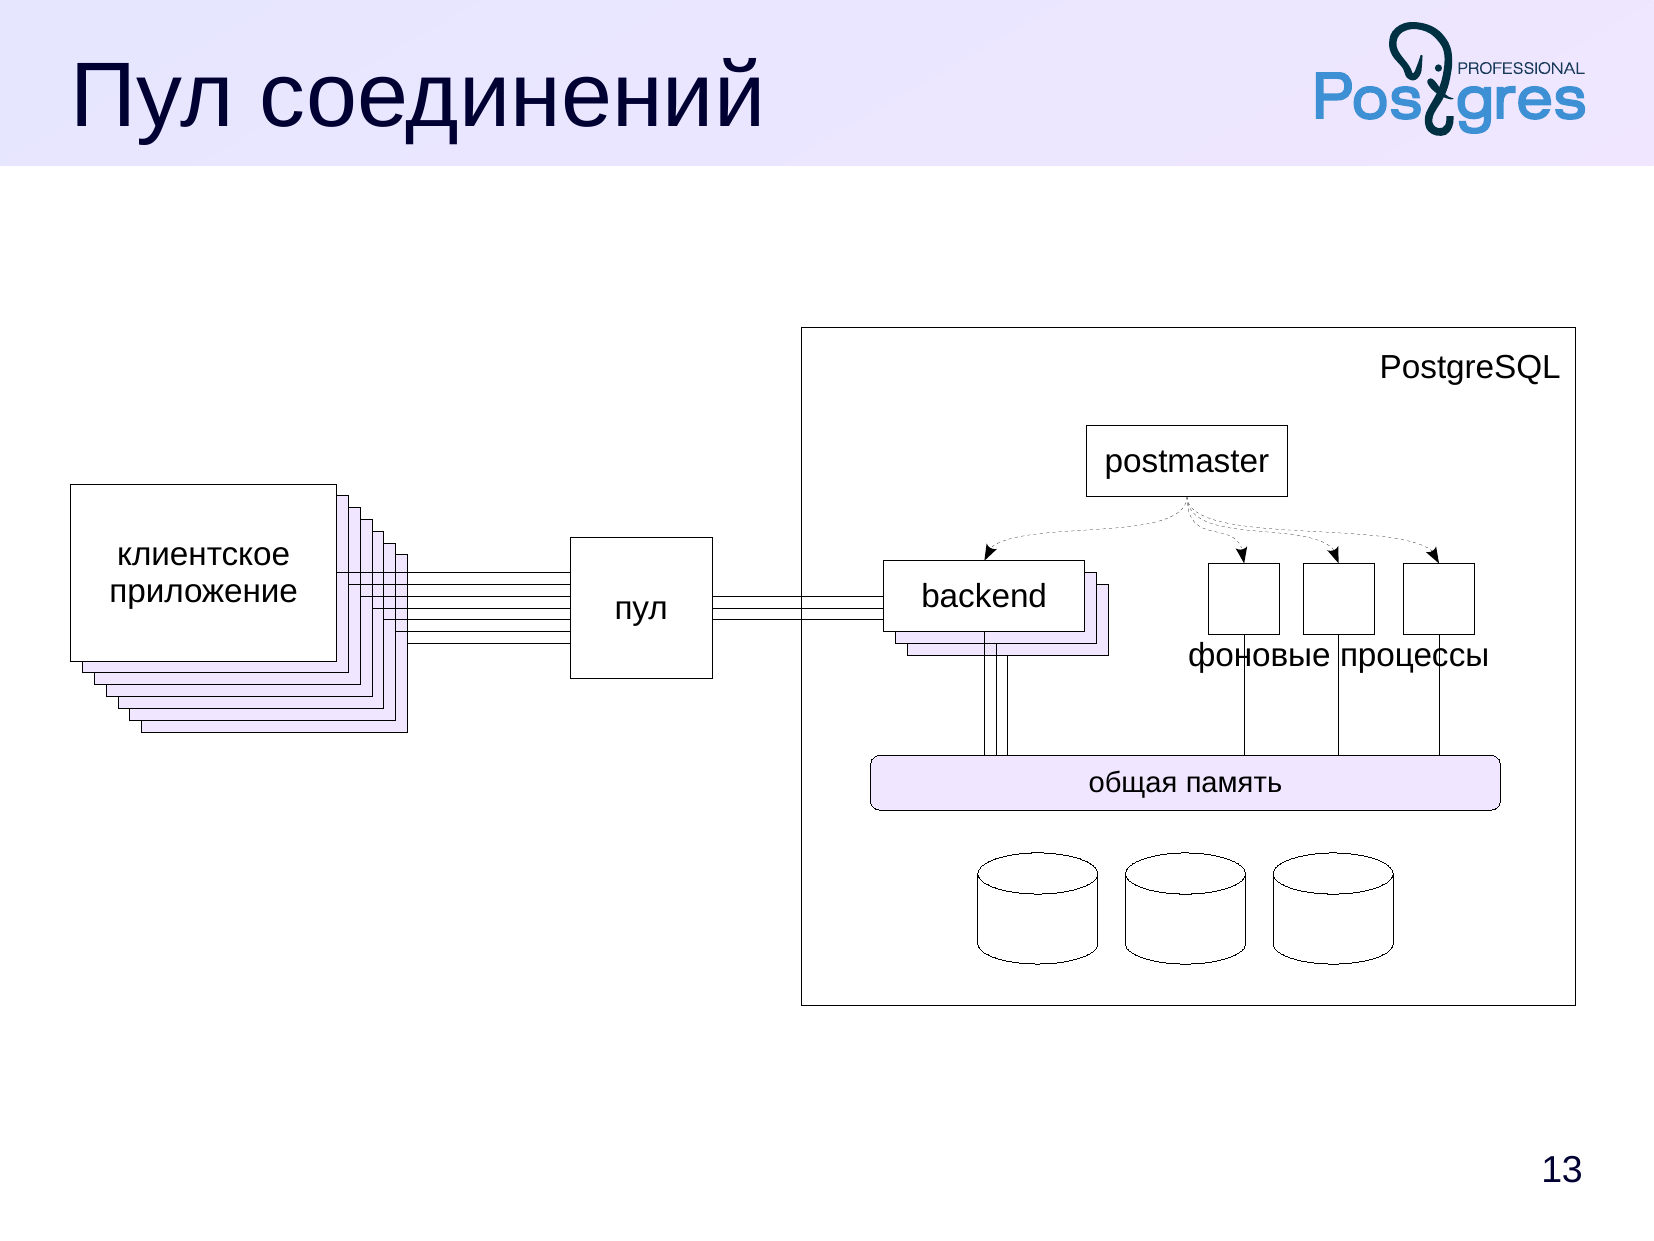

# Пул соединений
PostgreSQL
postmaster
клиентское
приложение
пул
backend
фоновые процессы
общая память